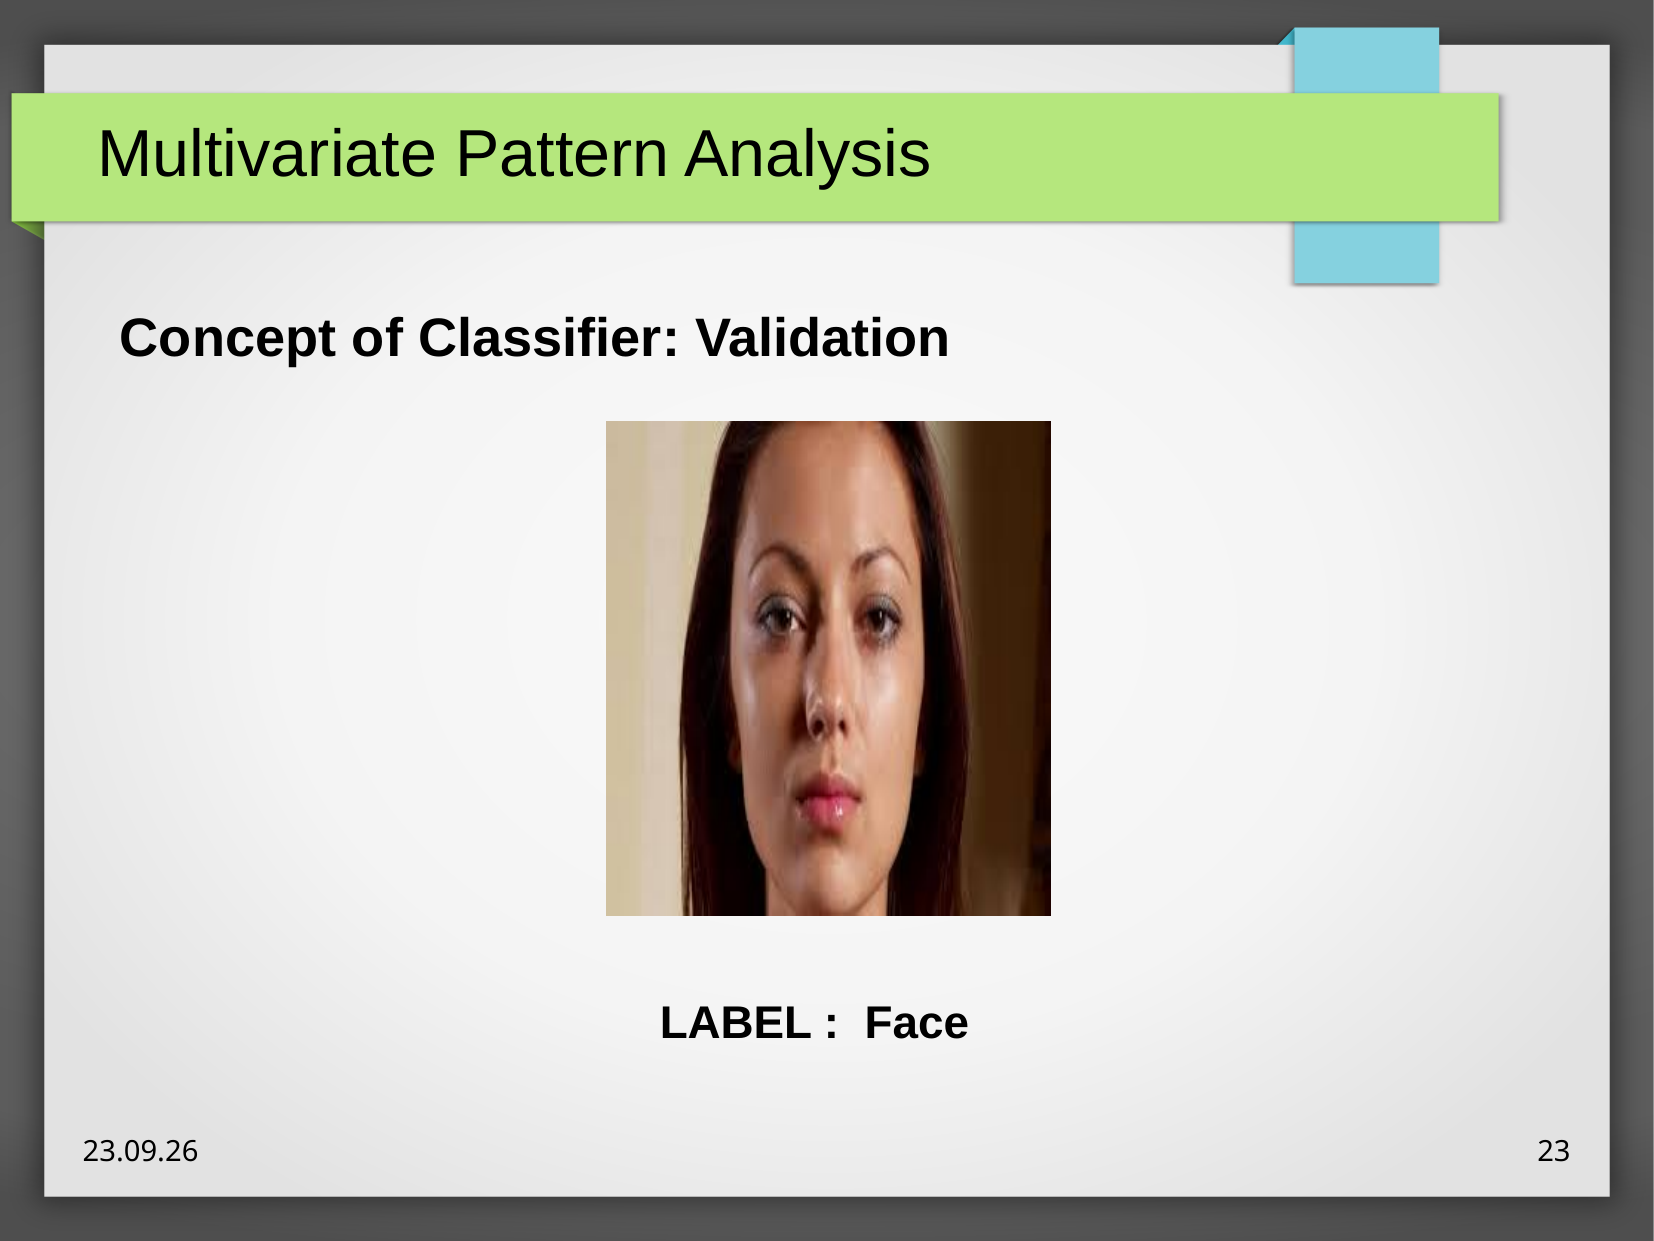

Multivariate Pattern Analysis
Concept of Classifier: Validation
LABEL : Face
23